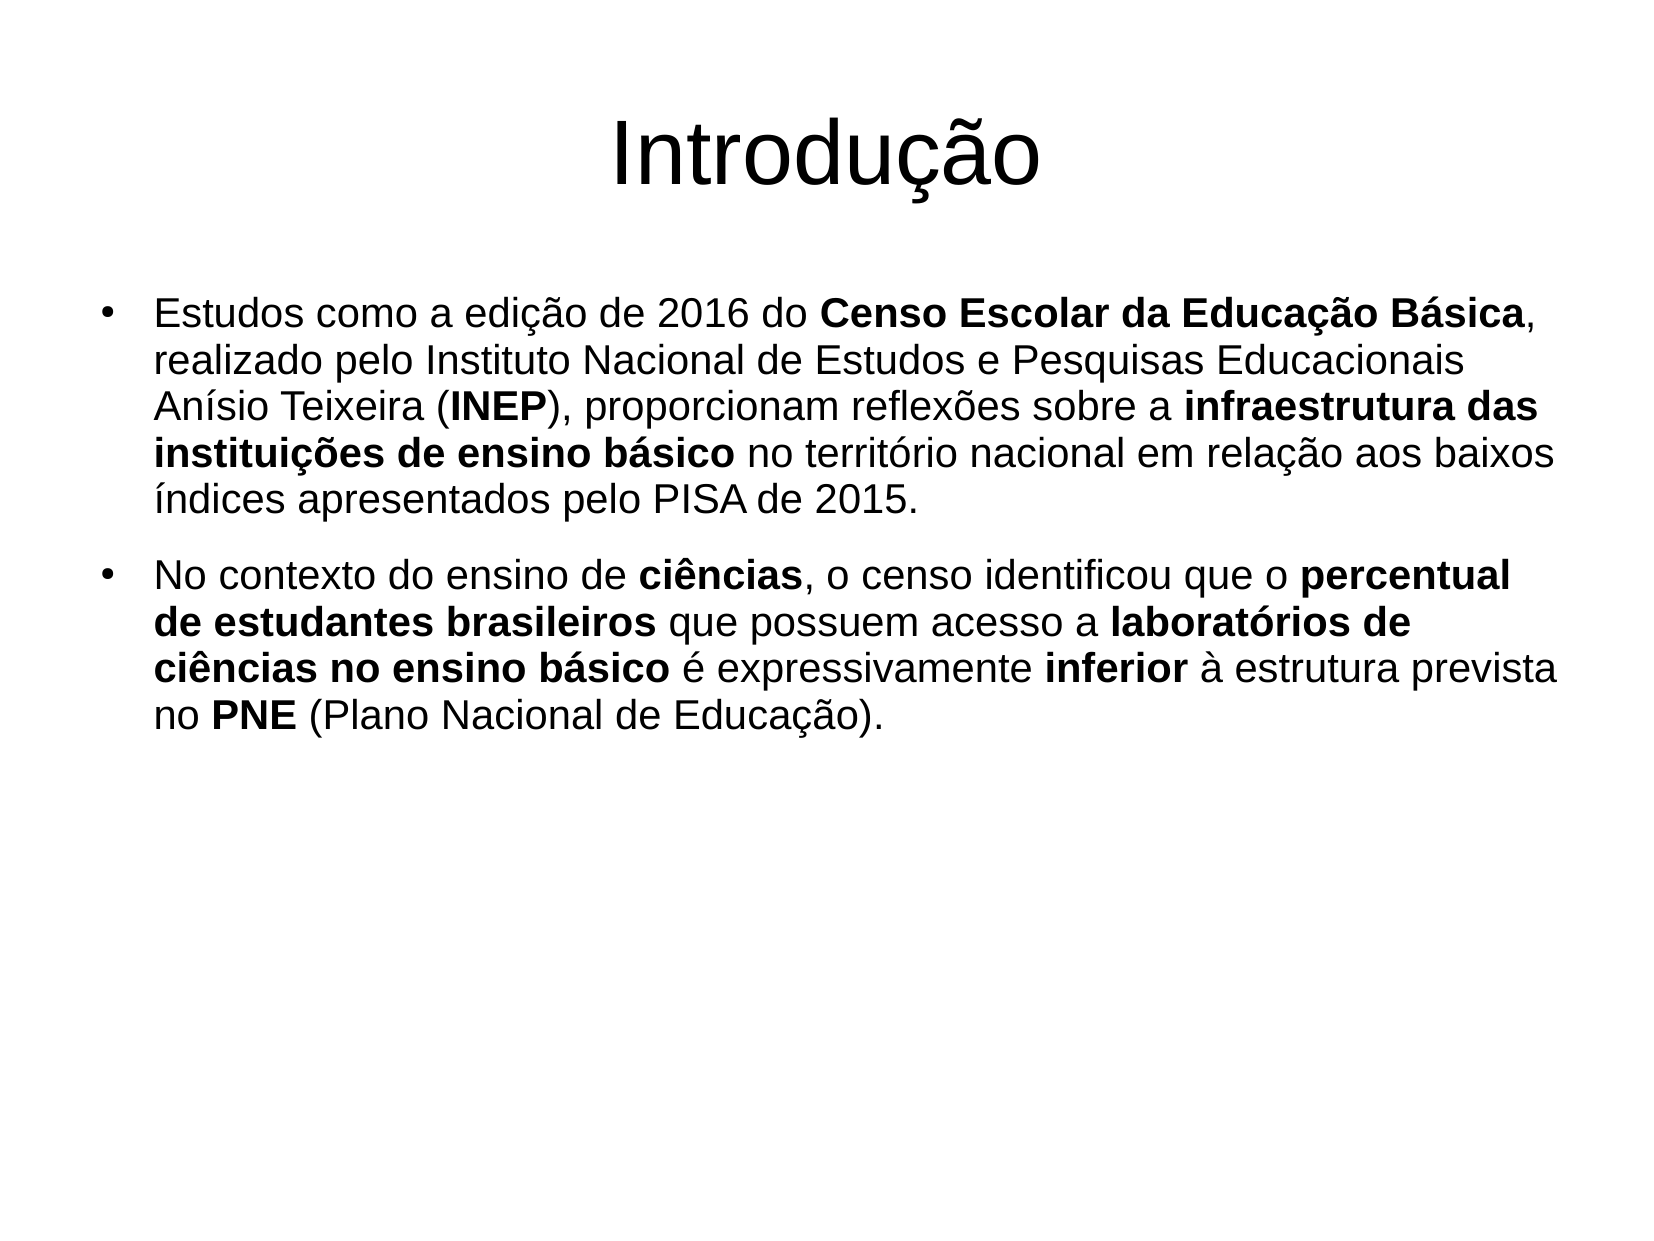

# Introdução
Estudos como a edição de 2016 do Censo Escolar da Educação Básica, realizado pelo Instituto Nacional de Estudos e Pesquisas Educacionais Anísio Teixeira (INEP), proporcionam reflexões sobre a infraestrutura das instituições de ensino básico no território nacional em relação aos baixos índices apresentados pelo PISA de 2015.
No contexto do ensino de ciências, o censo identificou que o percentual de estudantes brasileiros que possuem acesso a laboratórios de ciências no ensino básico é expressivamente inferior à estrutura prevista no PNE (Plano Nacional de Educação).